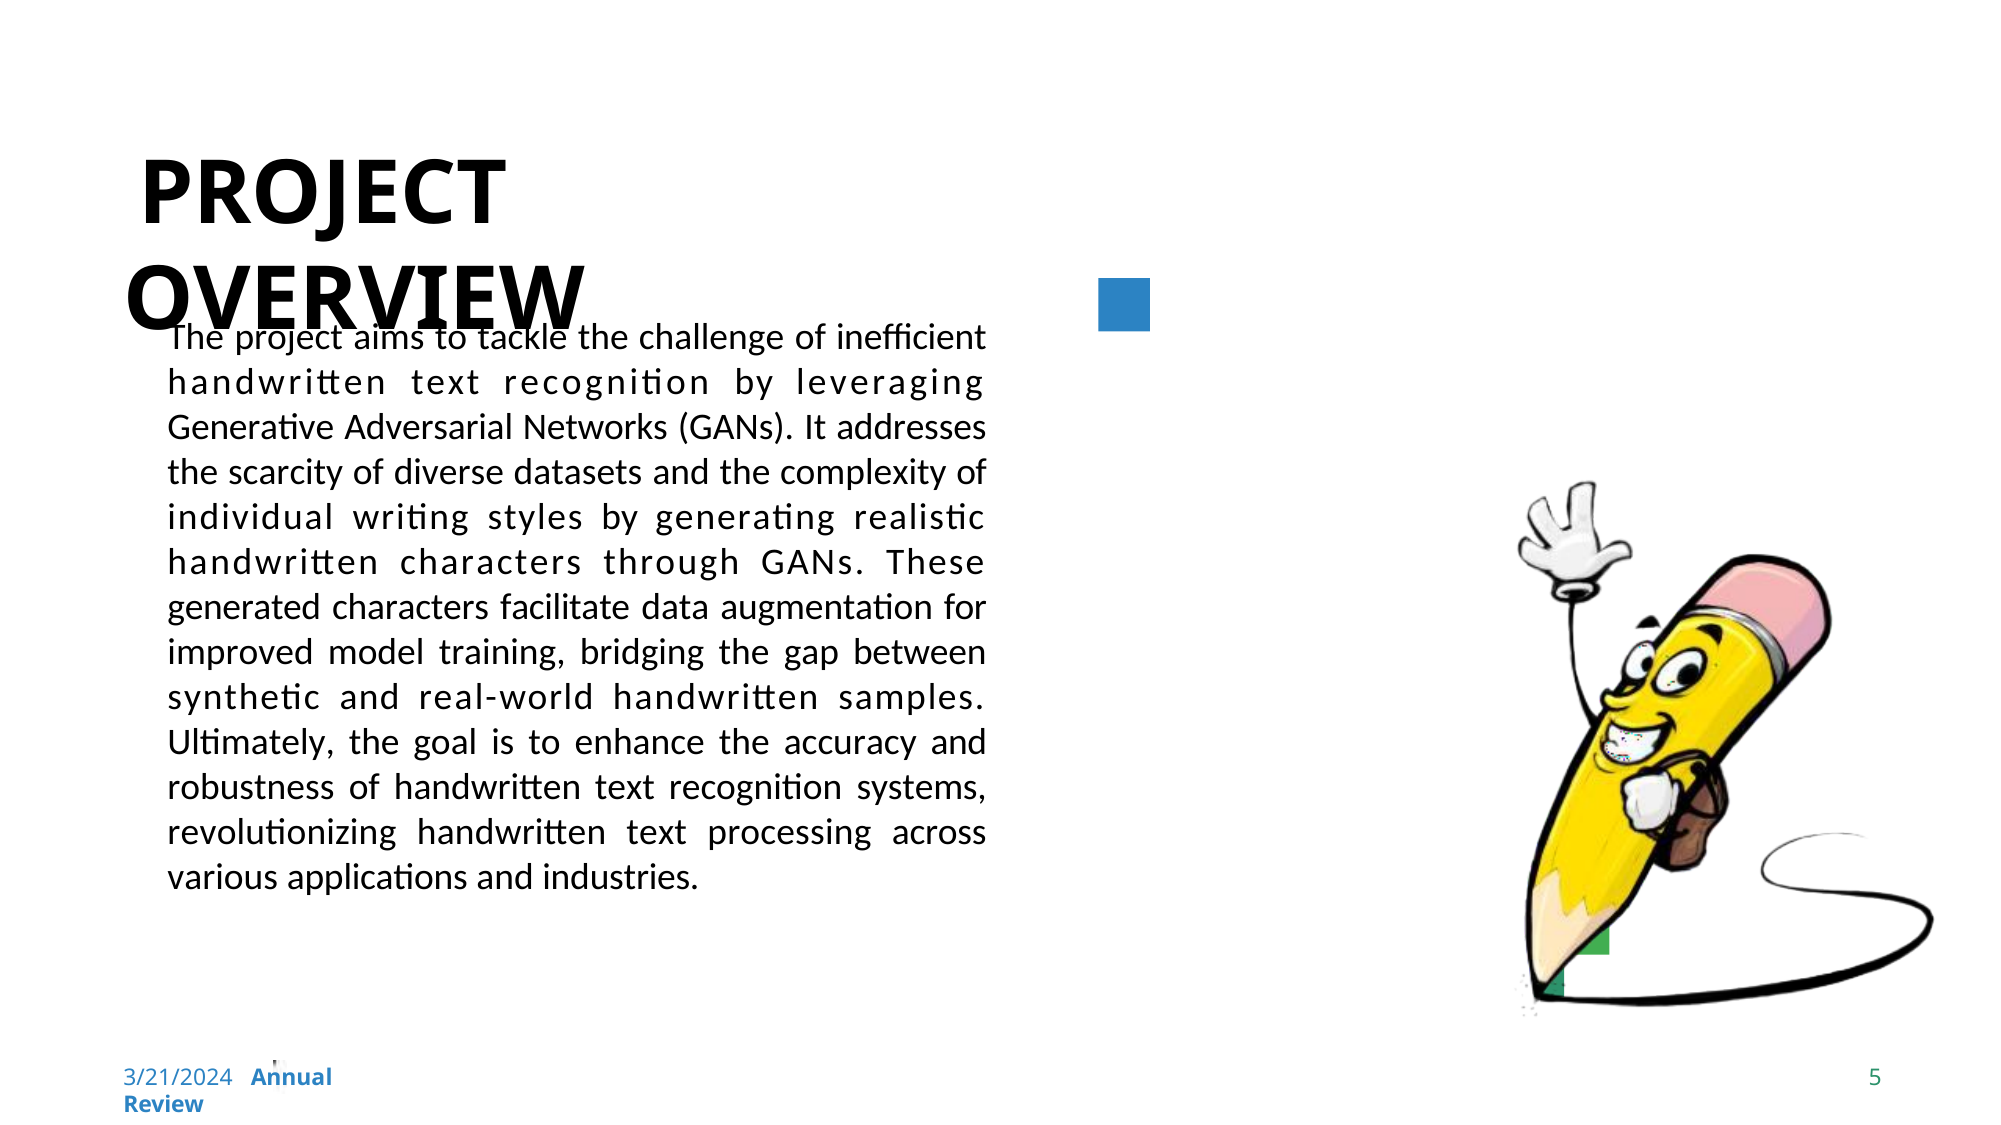

# PROJECT	OVERVIEW
The project aims to tackle the challenge of inefficient handwritten text recognition by leveraging Generative Adversarial Networks (GANs). It addresses the scarcity of diverse datasets and the complexity of individual writing styles by generating realistic handwritten characters through GANs. These generated characters facilitate data augmentation for improved model training, bridging the gap between synthetic and real-world handwritten samples. Ultimately, the goal is to enhance the accuracy and robustness of handwritten text recognition systems, revolutionizing handwritten text processing across various applications and industries.
3/21/2024 Annual Review